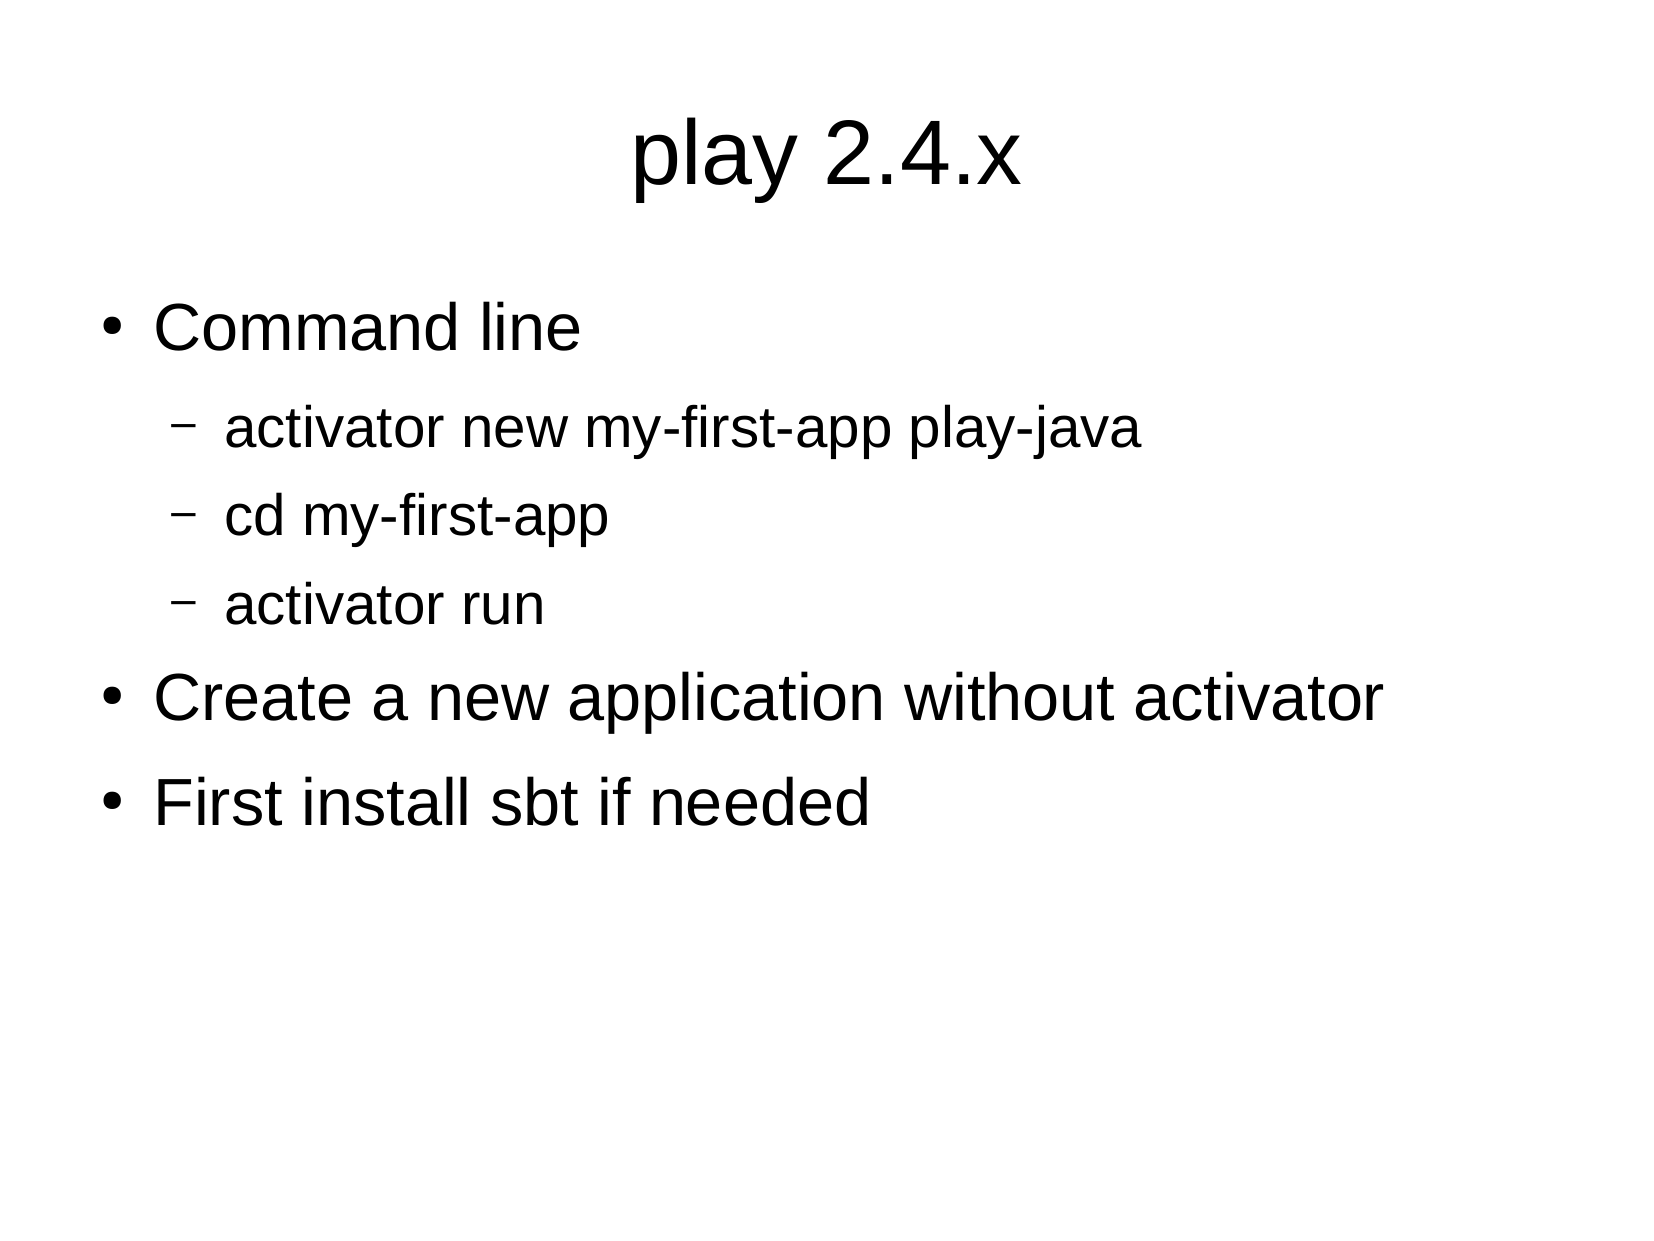

# play 2.4.x
Command line
activator new my-first-app play-java
cd my-first-app
activator run
Create a new application without activator
First install sbt if needed